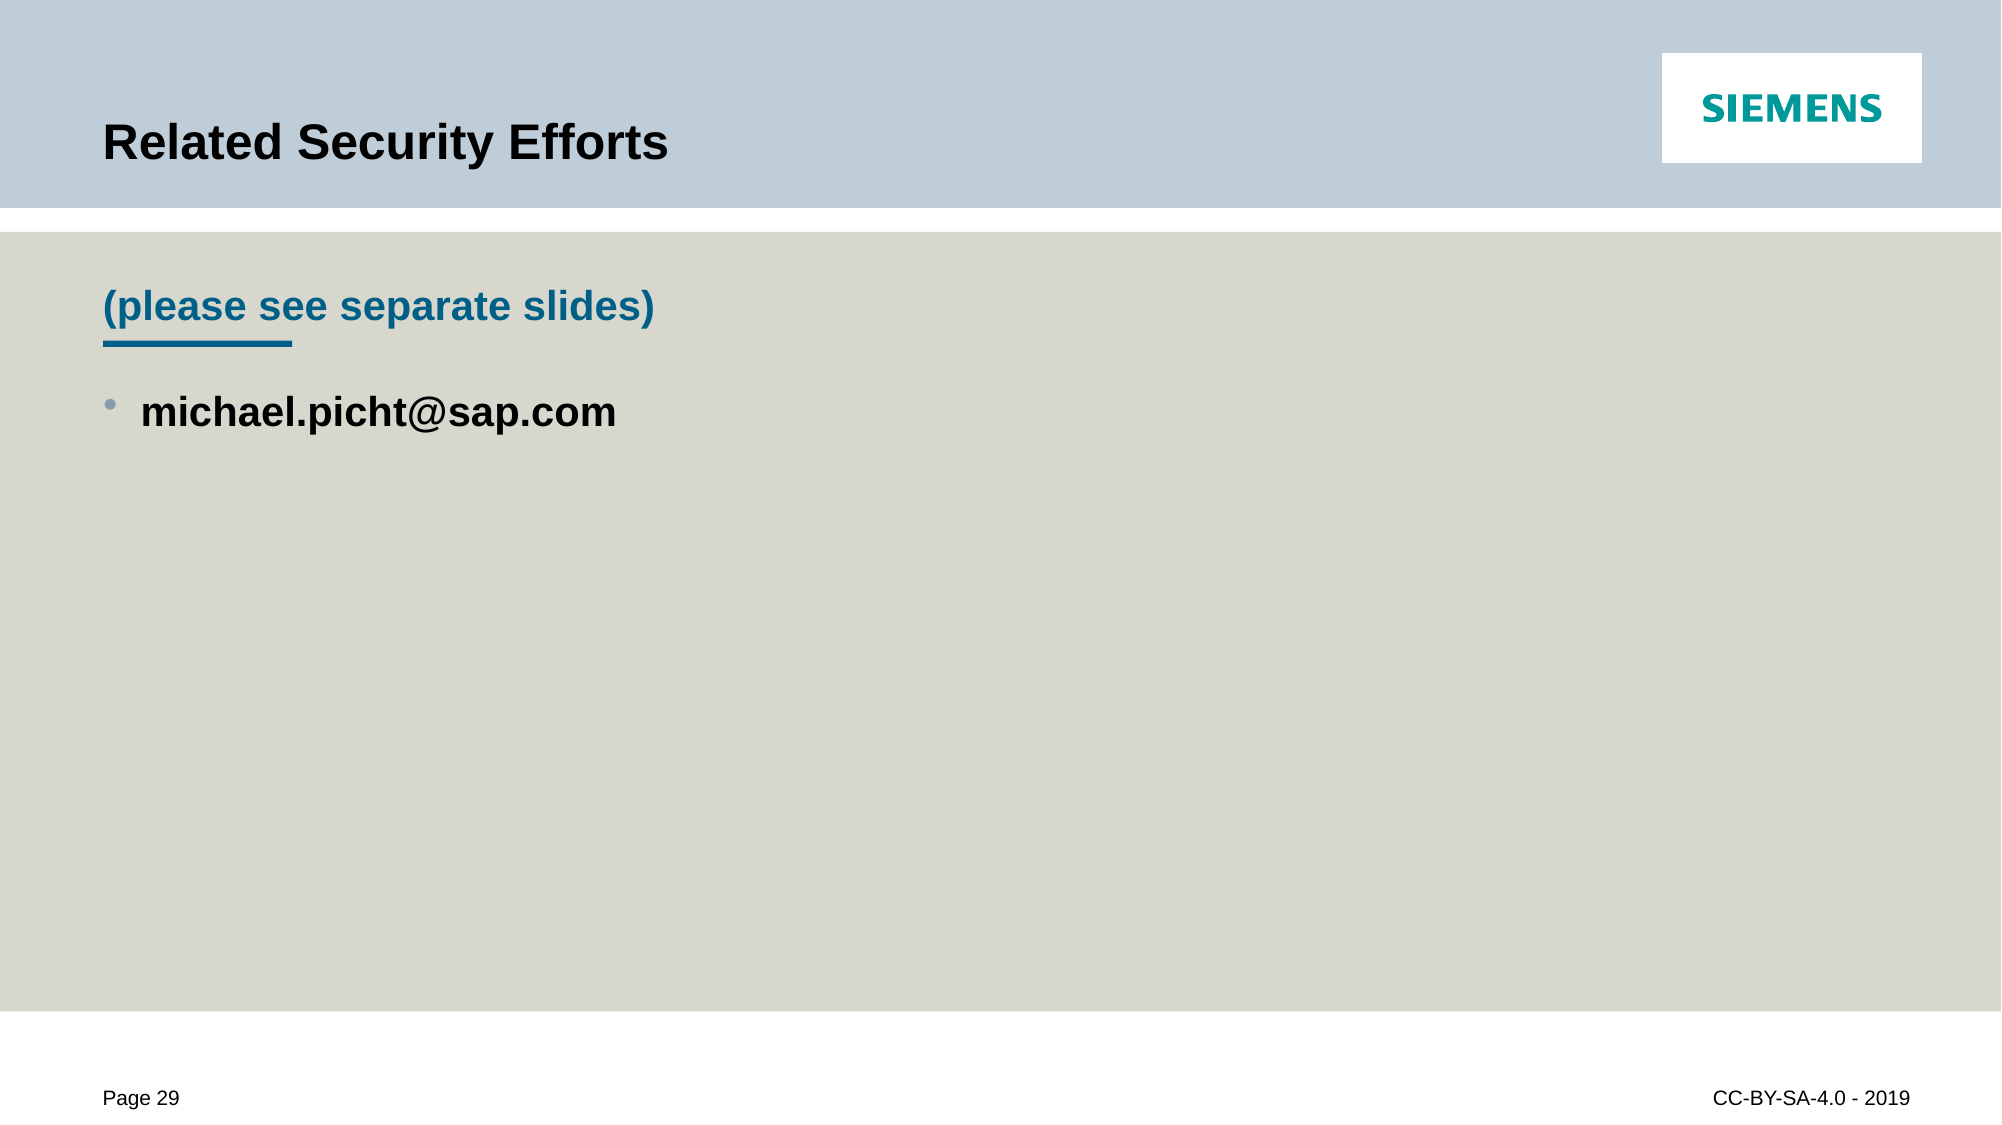

# Related Security Efforts
(please see separate slides)
michael.picht@sap.com